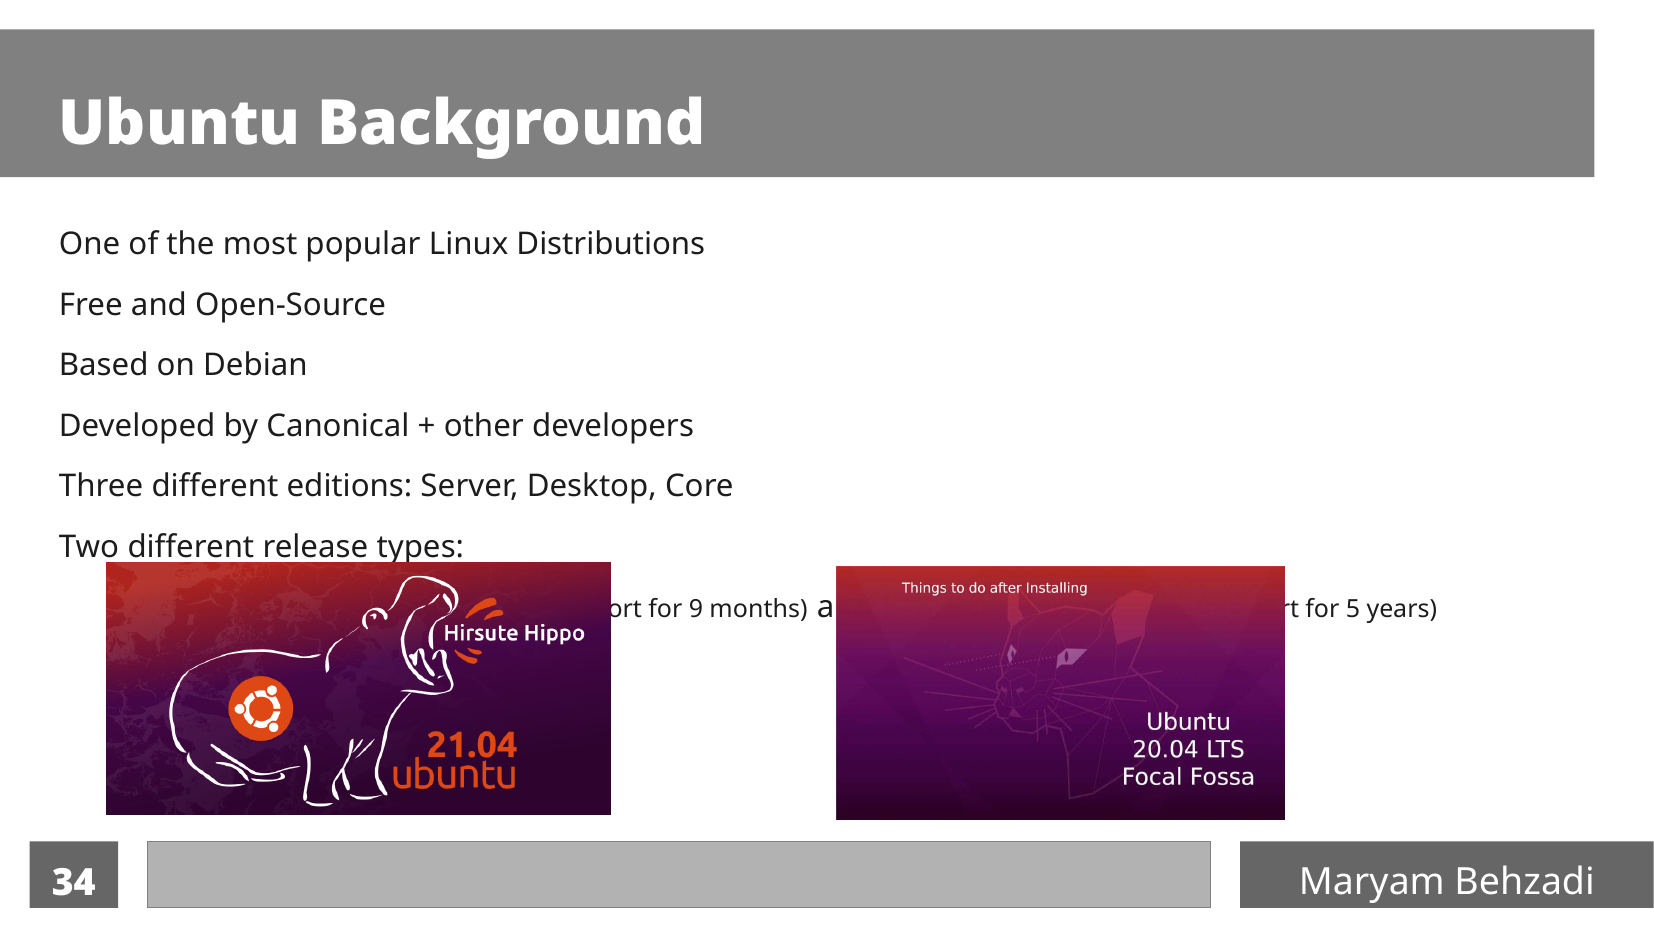

# Ubuntu Background
One of the most popular Linux Distributions
Free and Open-Source
Based on Debian
Developed by Canonical + other developers
Three different editions: Server, Desktop, Core
Two different release types:
Standard (release every 6 months, support for 9 months) and LTS (release every 2 years, support for 5 years)
34